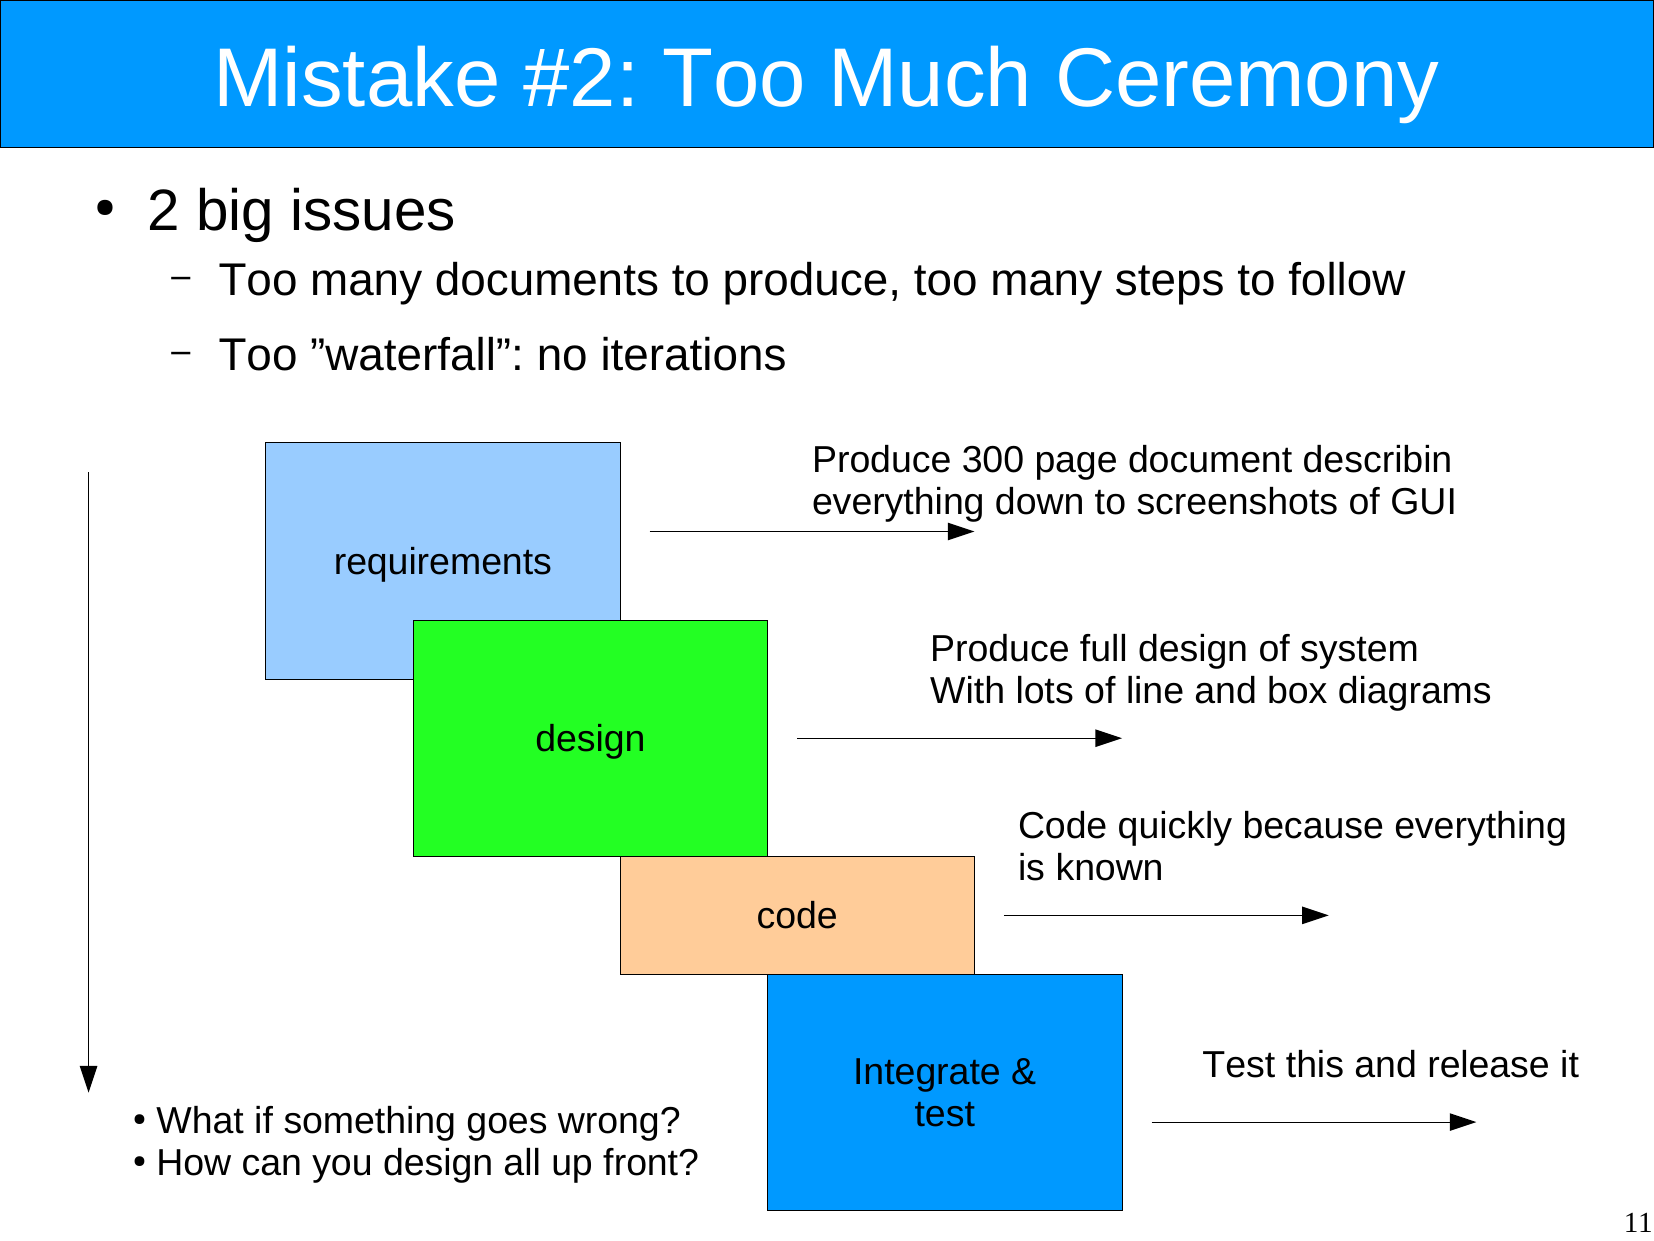

# Mistake #2: Too Much Ceremony
2 big issues
Too many documents to produce, too many steps to follow
Too ”waterfall”: no iterations
Produce 300 page document describin
everything down to screenshots of GUI
requirements
design
Produce full design of system
With lots of line and box diagrams
Code quickly because everything
is known
code
Integrate &
test
Test this and release it
 What if something goes wrong?
 How can you design all up front?
11